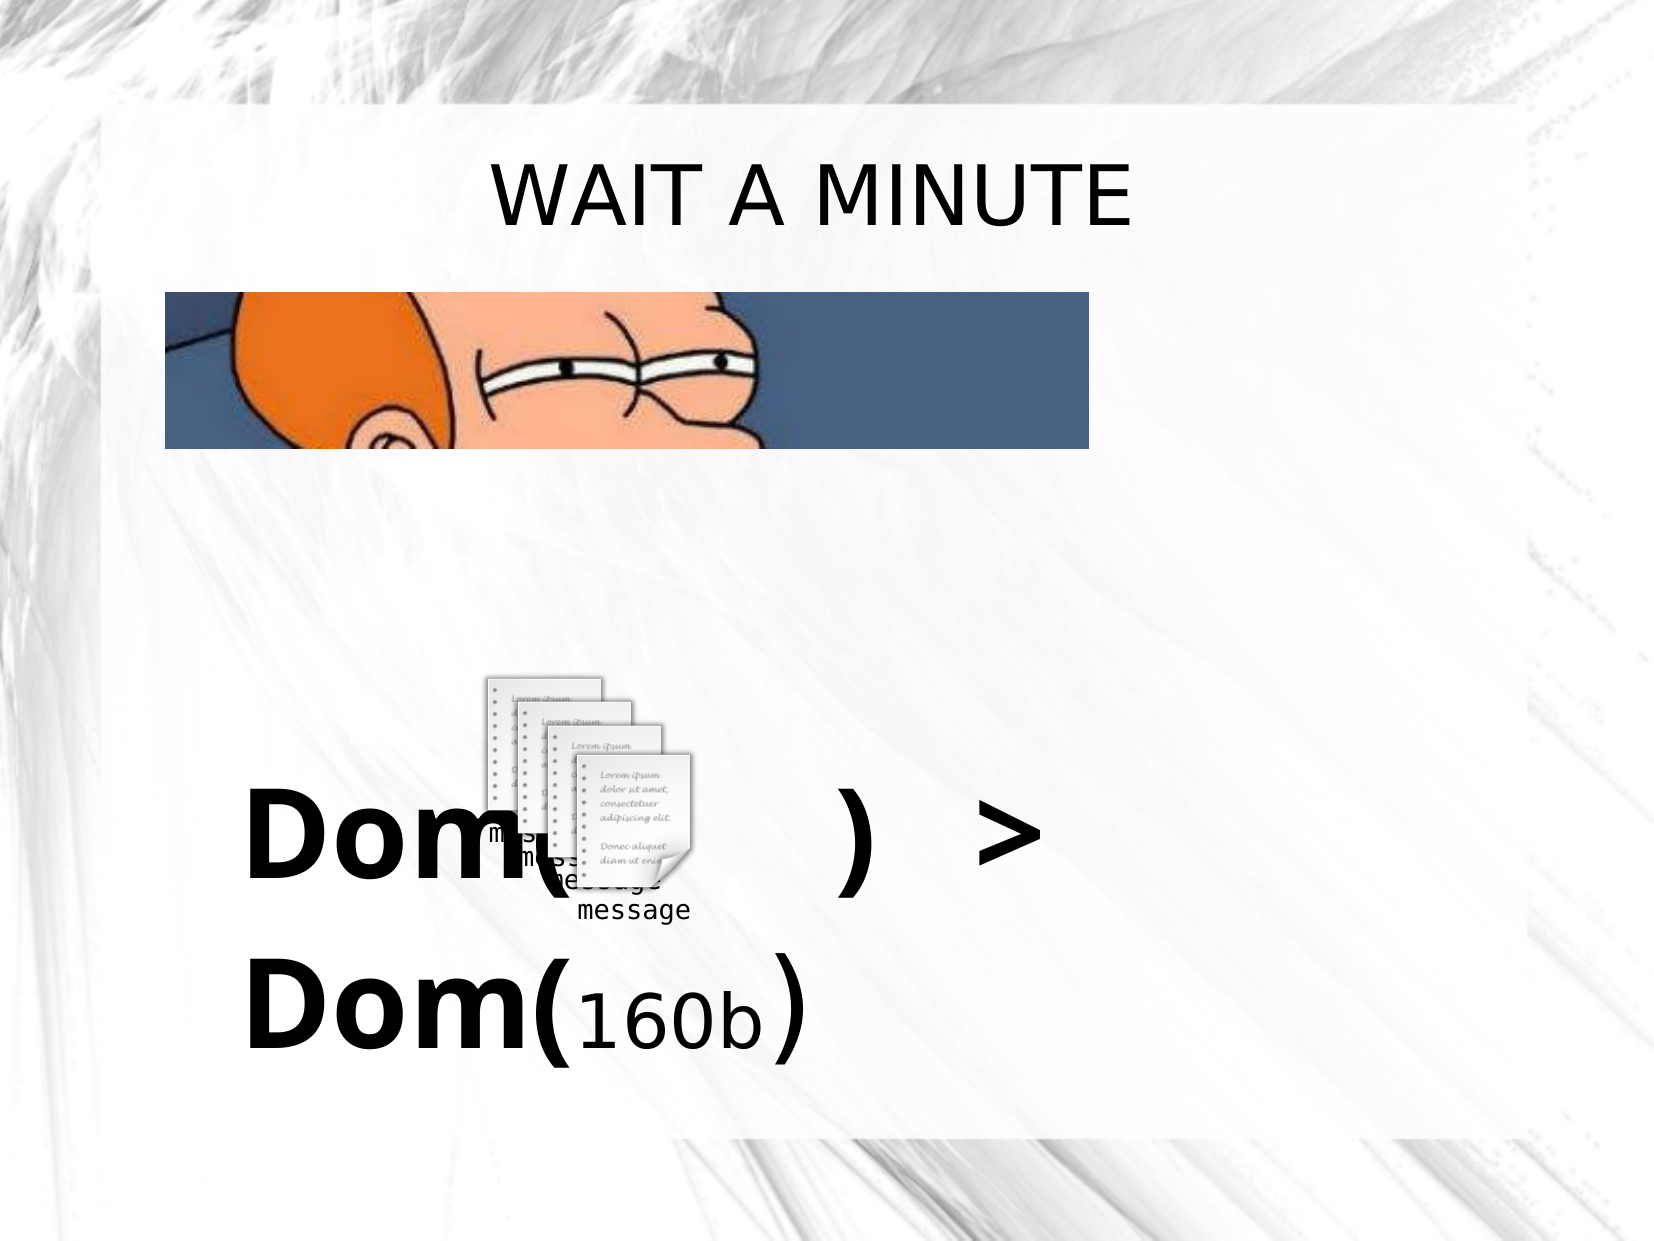

# WAIT A MINUTE
Dom( ) > Dom(160b)
message
message
message
message